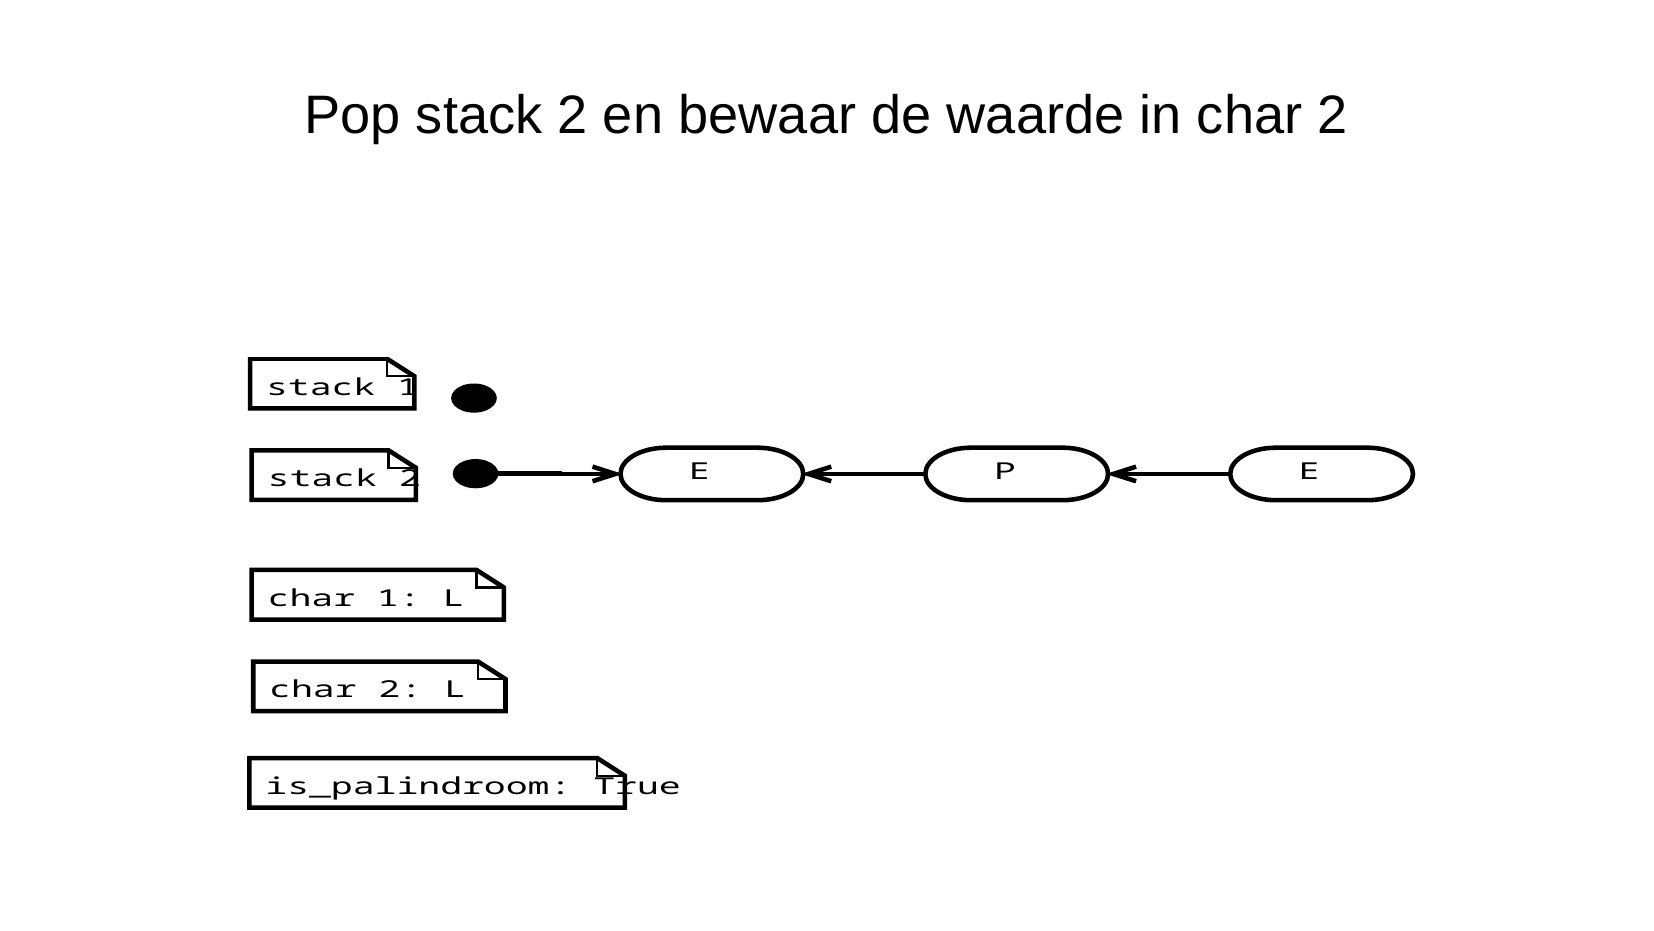

# Pop stack 2 en bewaar de waarde in char 2